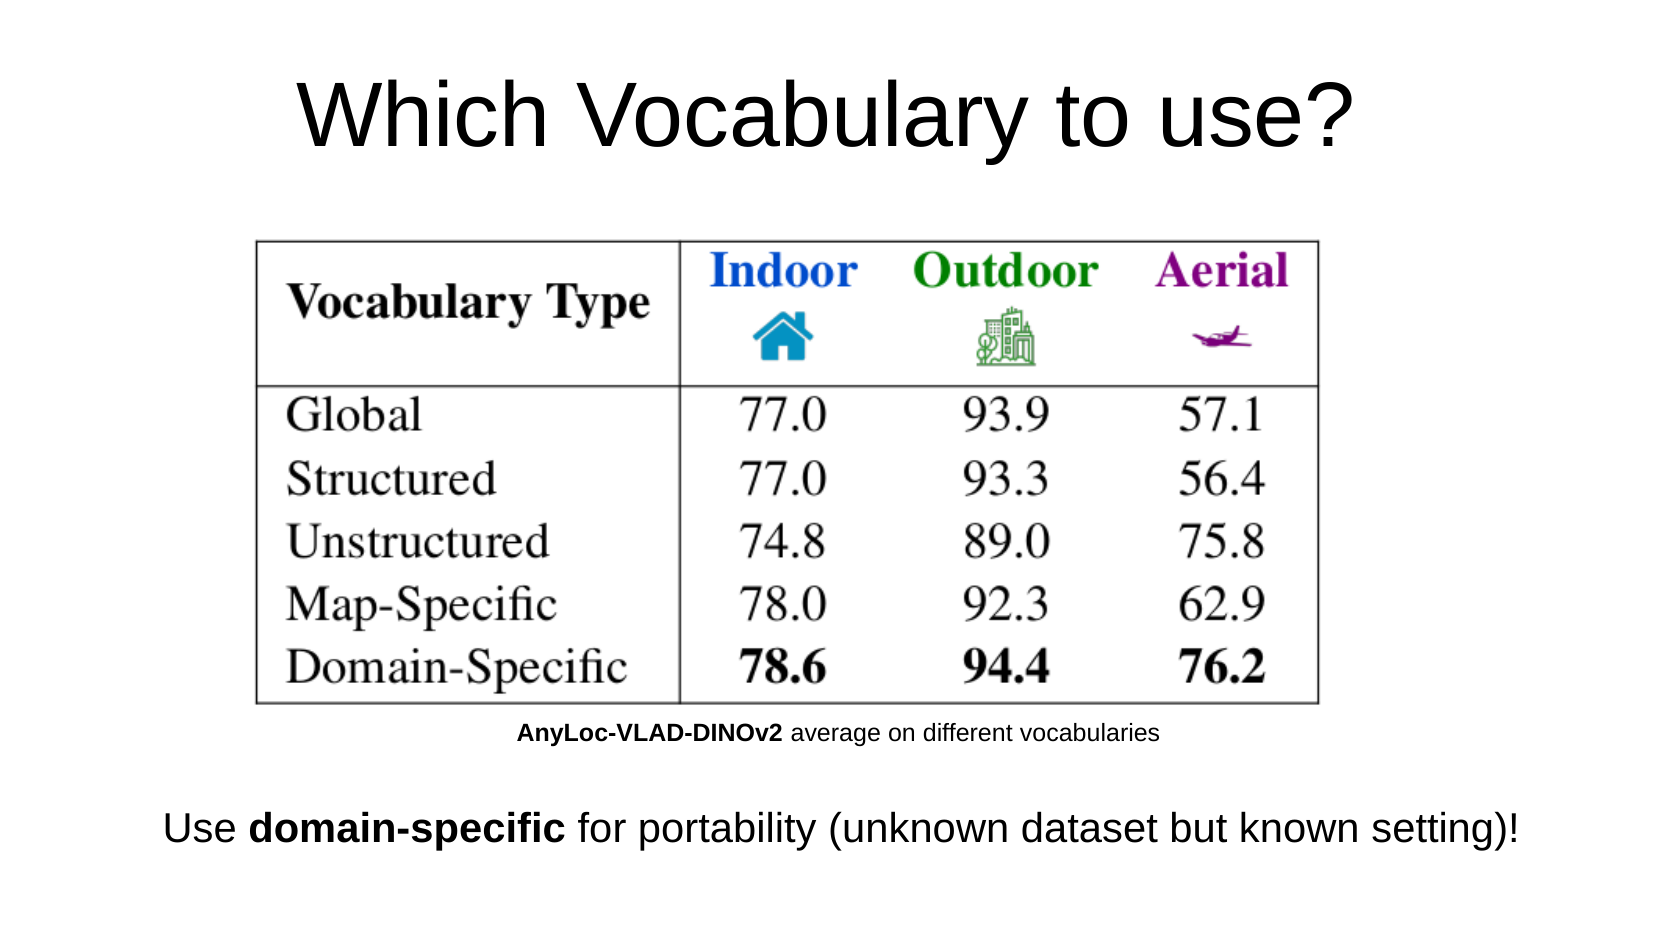

# Which Vocabulary to use?
AnyLoc-VLAD-DINOv2 average on different vocabularies
Use domain-specific for portability (unknown dataset but known setting)!